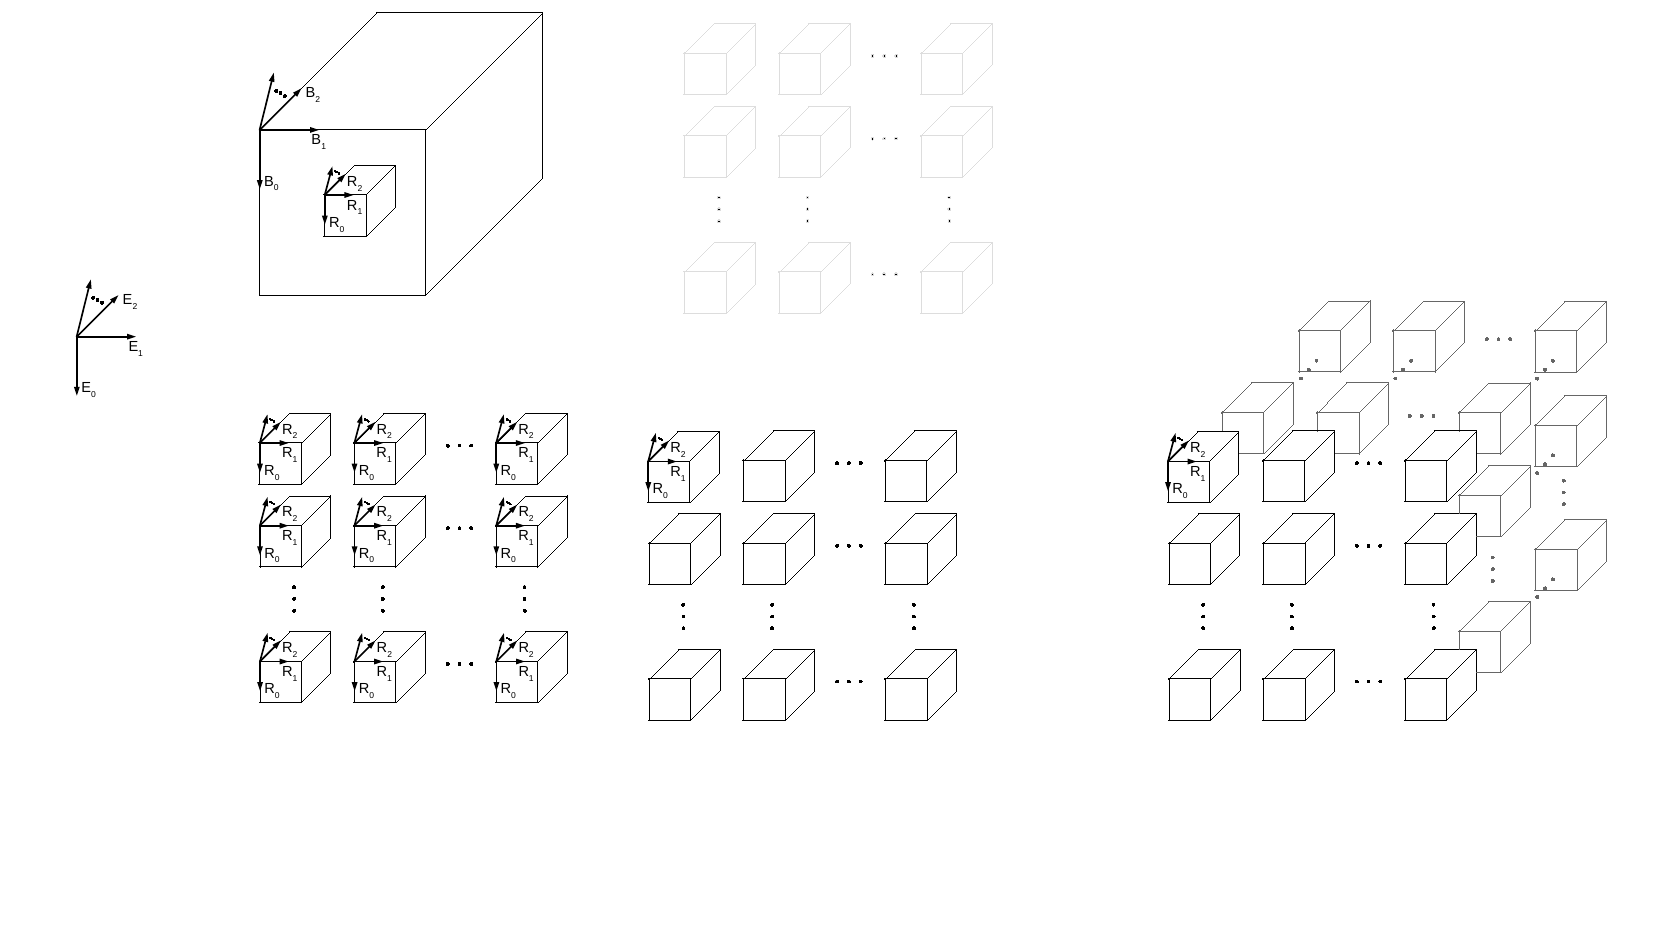

B2
B1
B0
R2
R1
R0
E2
E1
E0
R2
R1
R0
R2
R2
R2
R1
R1
R1
R0
R0
R0
R2
R2
R2
R1
R1
R1
R0
R0
R0
R2
R2
R2
R1
R1
R1
R0
R0
R0
R2
R1
R0